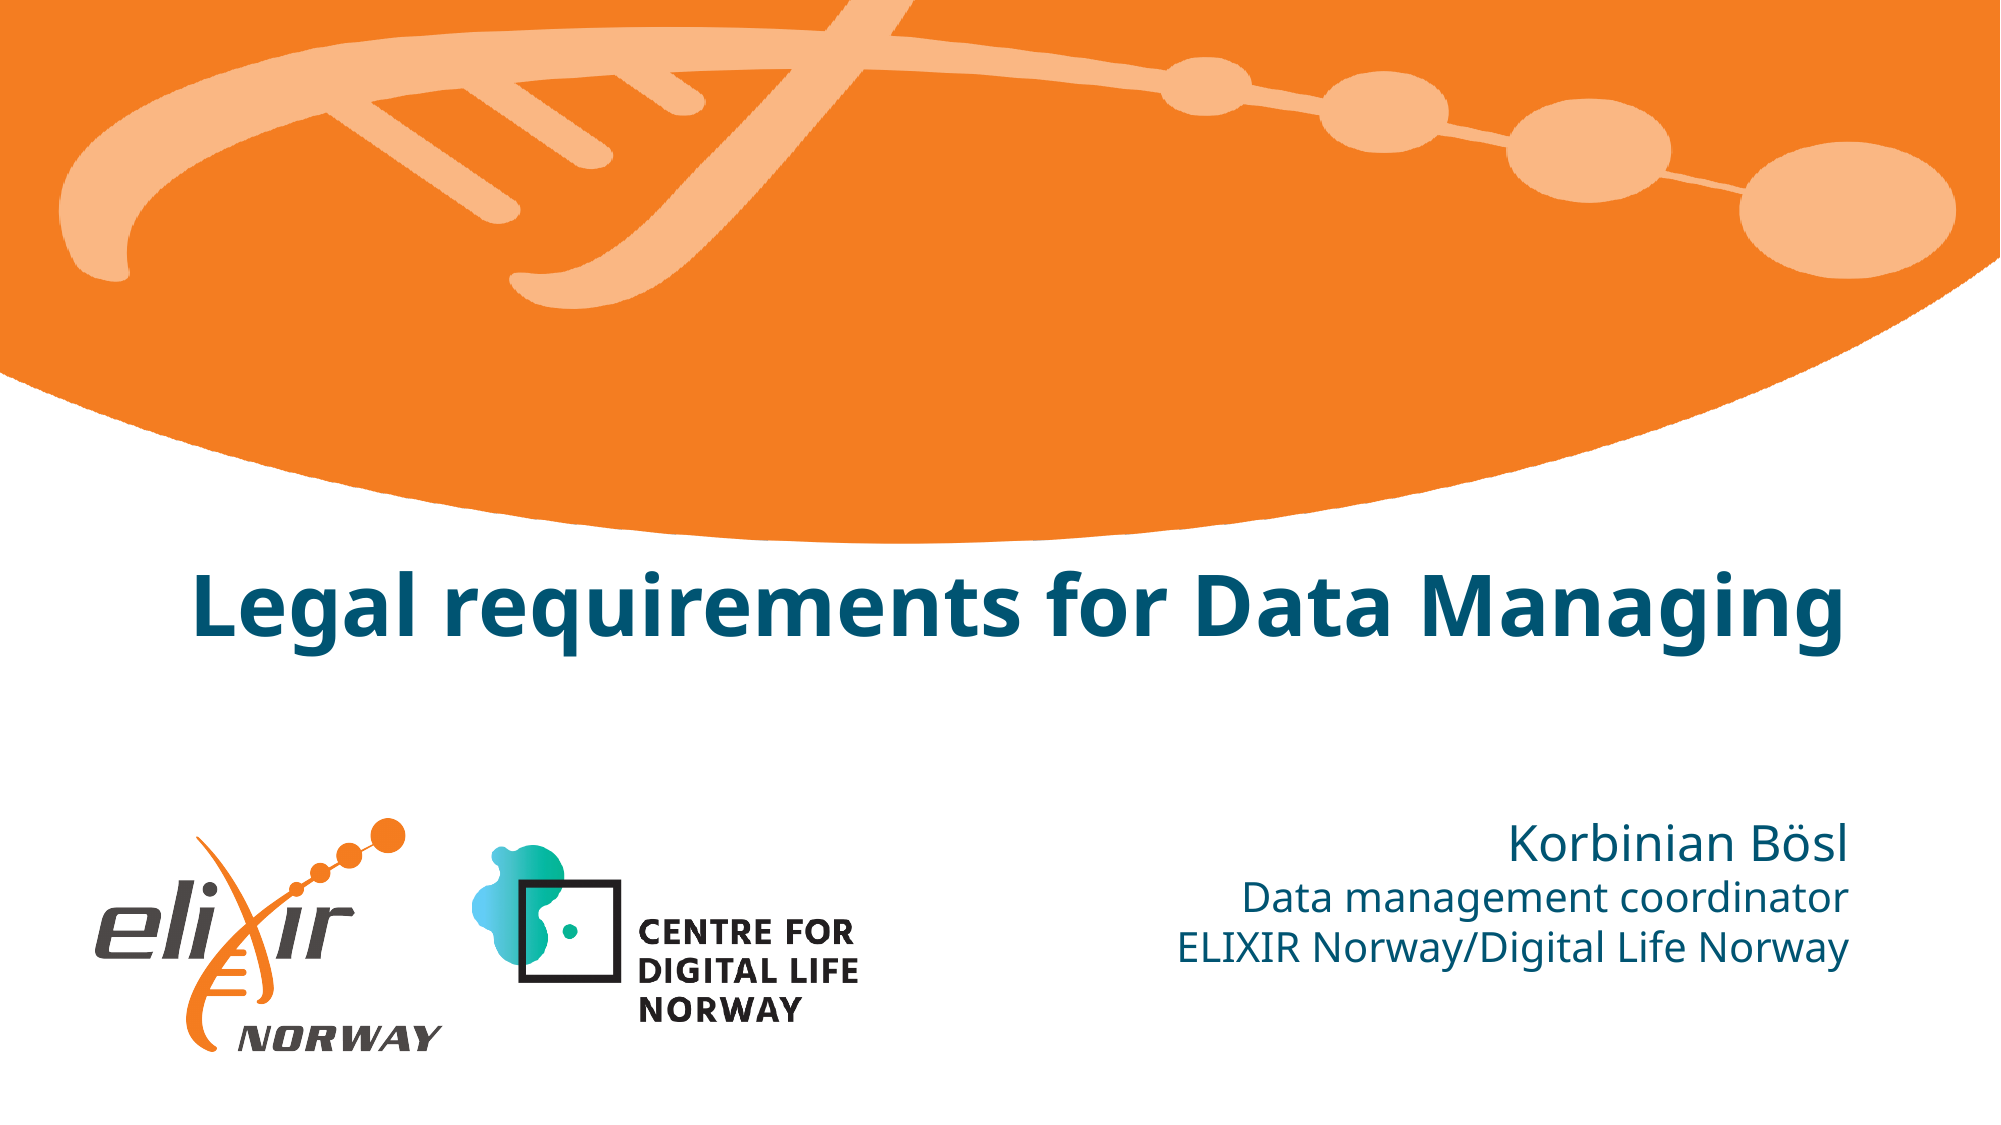

# Legal requirements for Data Managing
Korbinian Bösl
Data management coordinator
ELIXIR Norway/Digital Life Norway